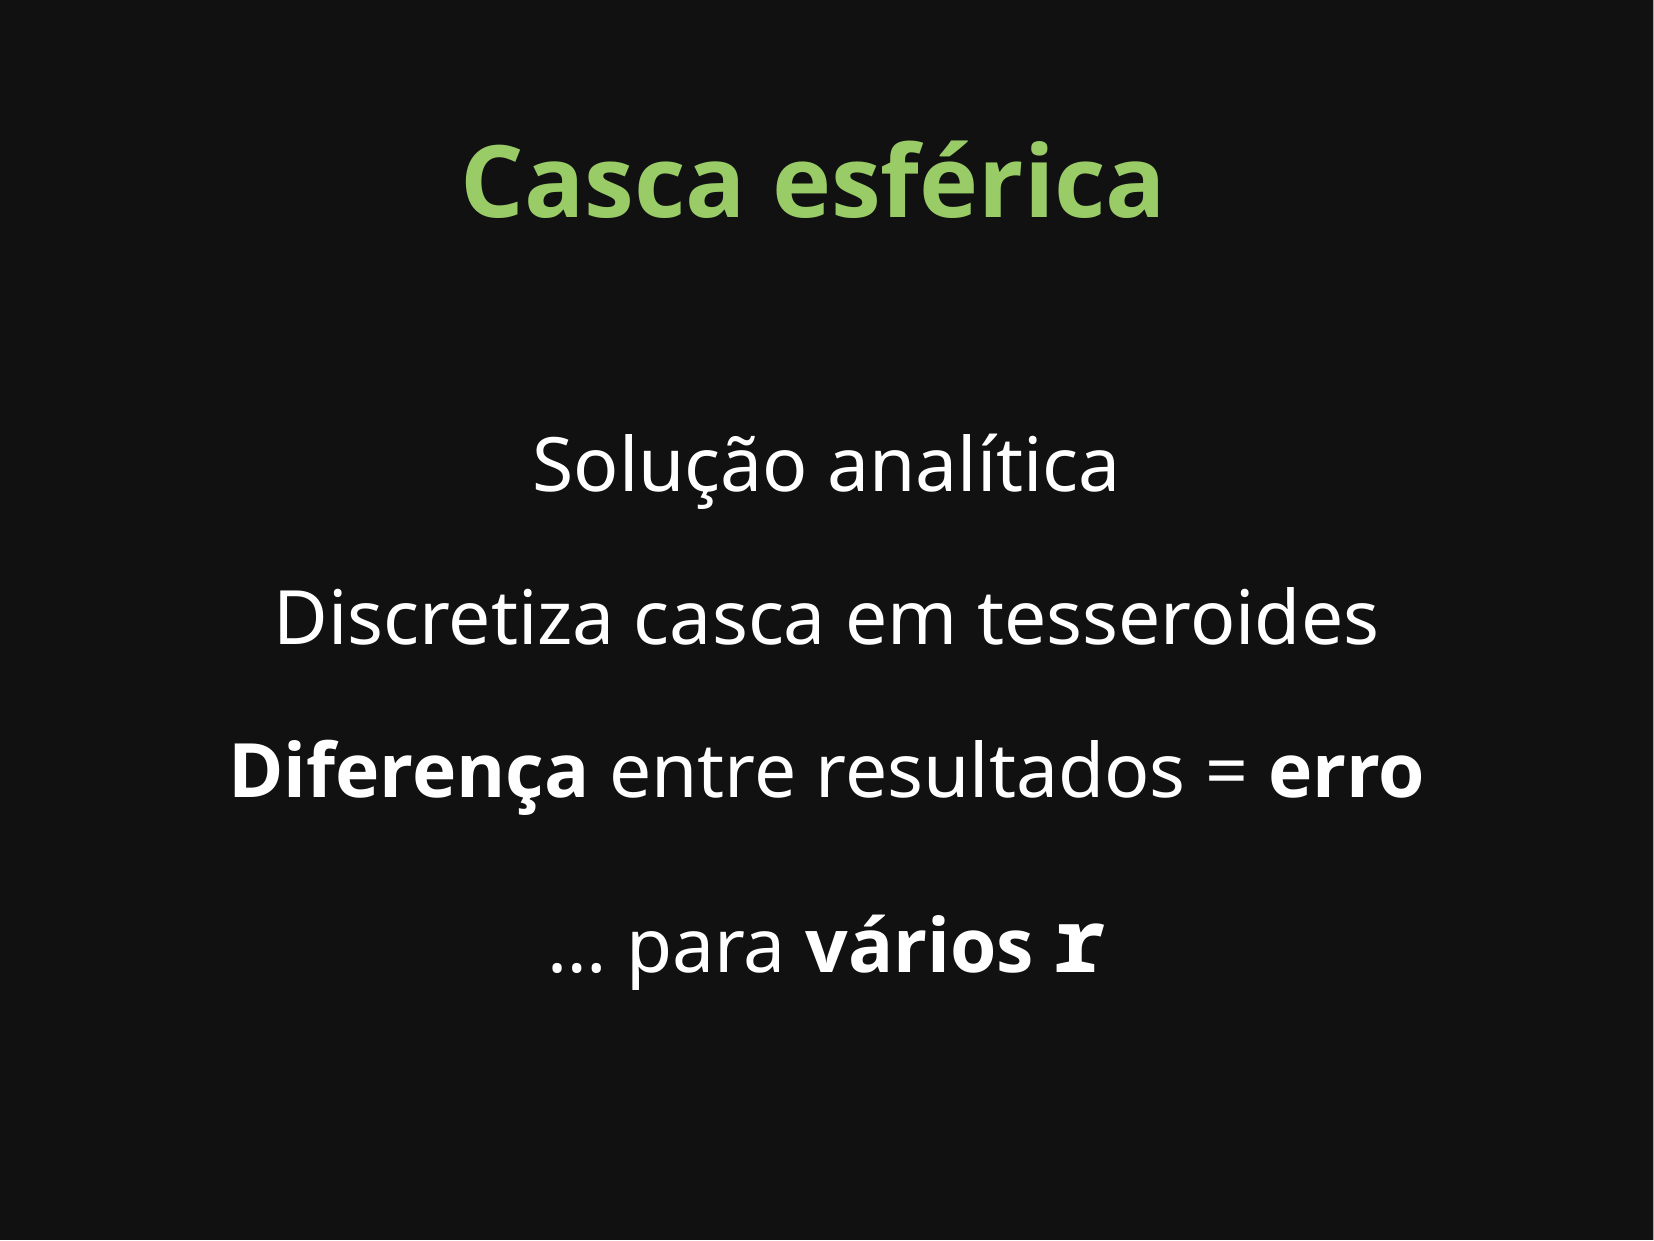

# Casca esférica
Solução analítica
Discretiza casca em tesseroides
Diferença entre resultados = erro
… para vários r